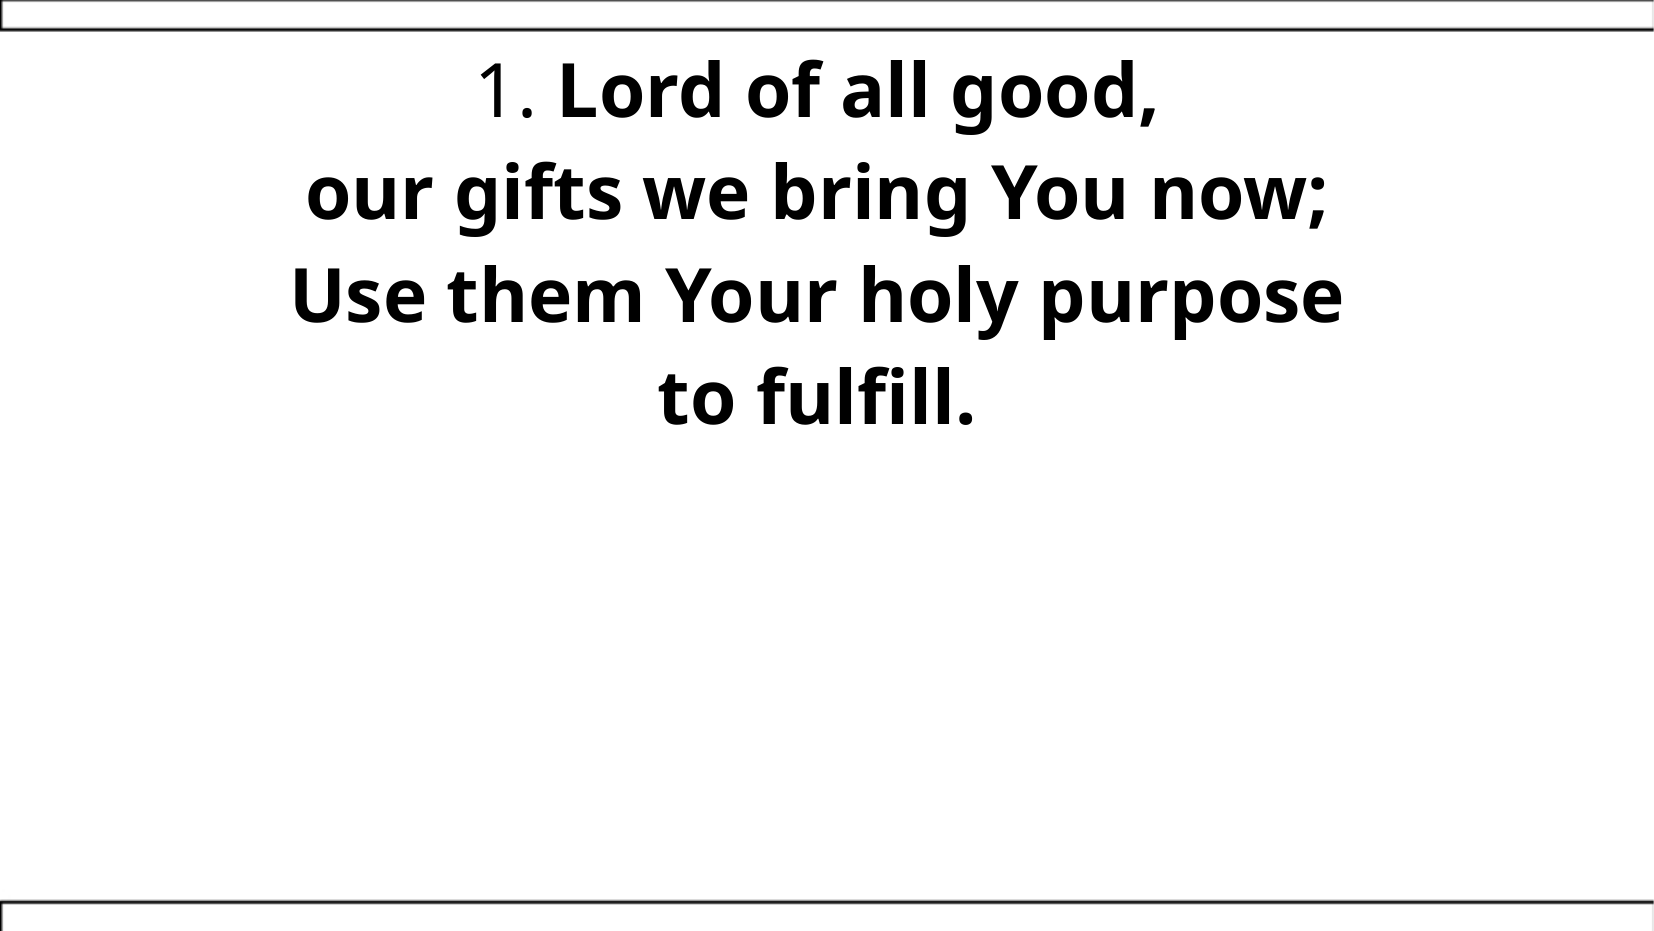

1. Lord of all good,
our gifts we bring You now;
Use them Your holy purpose
to fulfill.